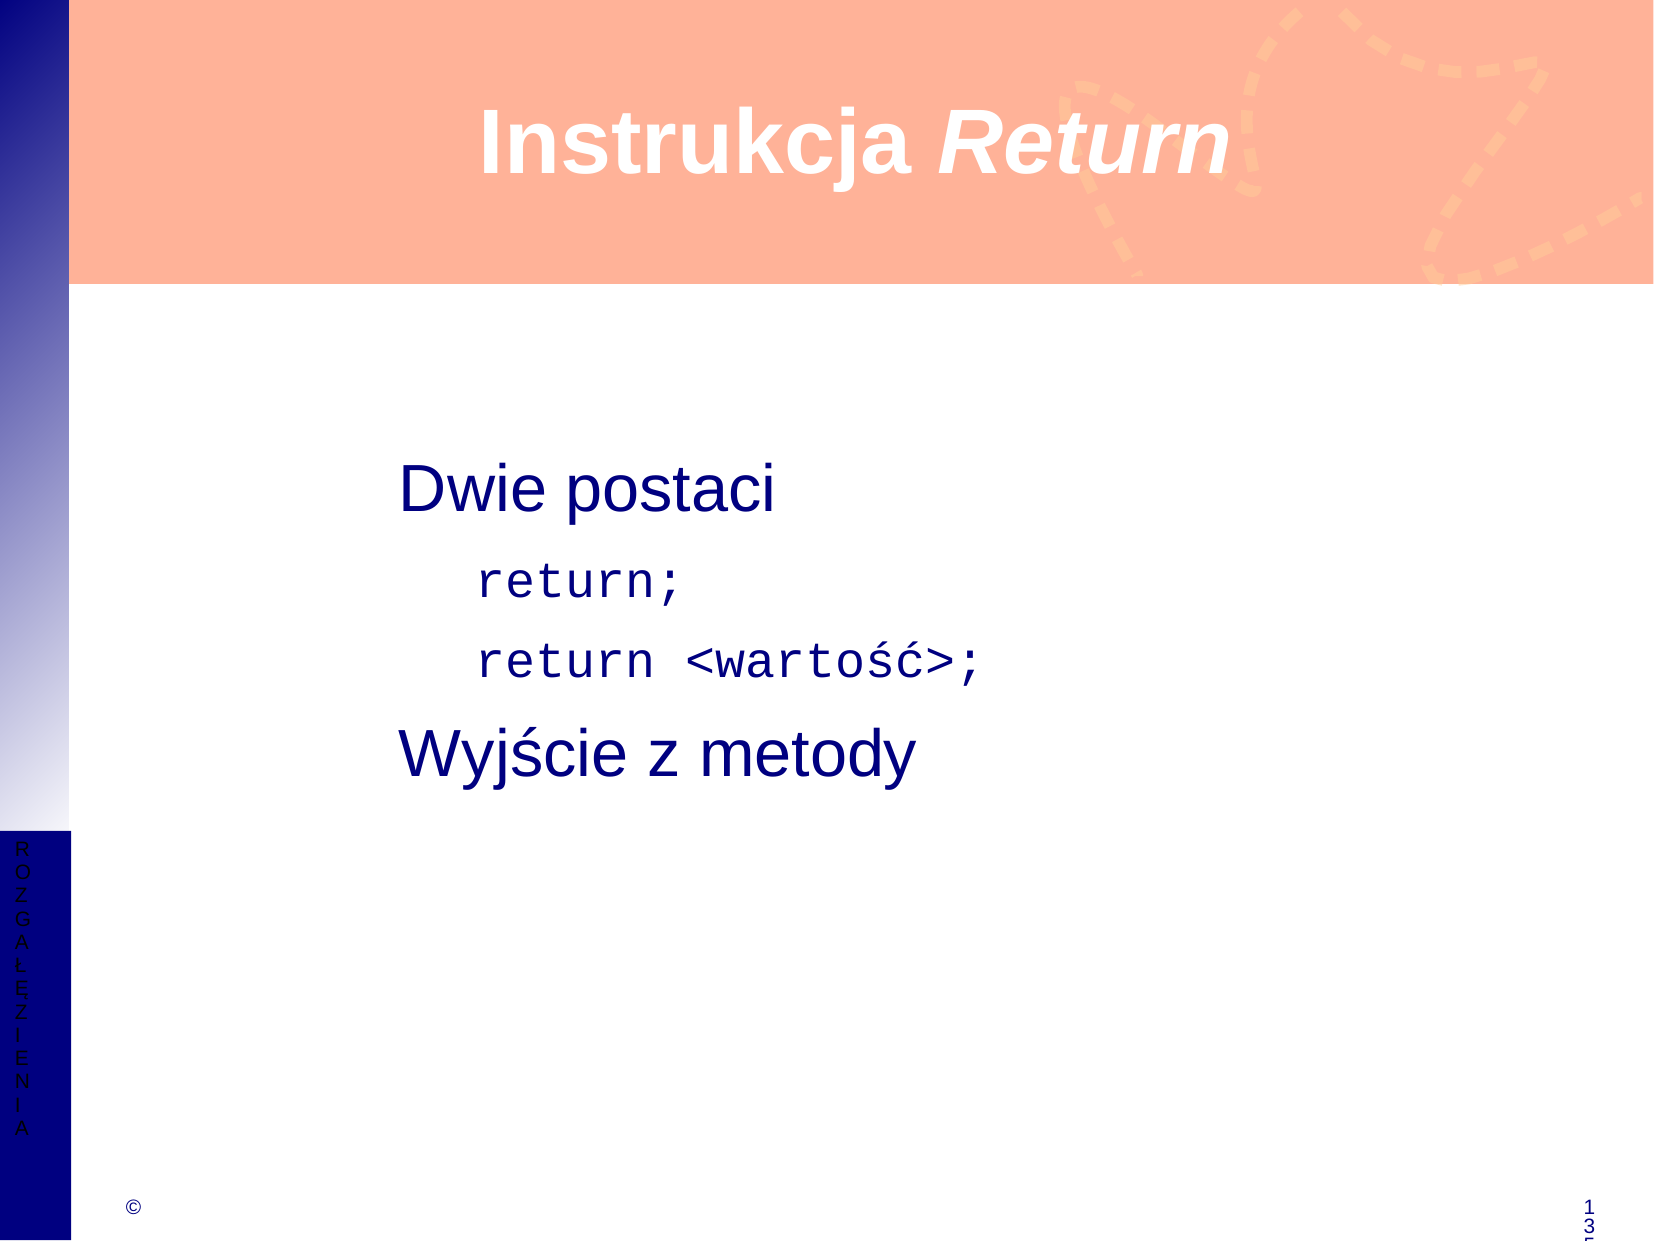

# Instrukcja Return
Dwie postaci
return;
return <wartość>;
Wyjście z metody
R
O
Z
G
A
Ł
Ę
Z
I
E
N
I
A